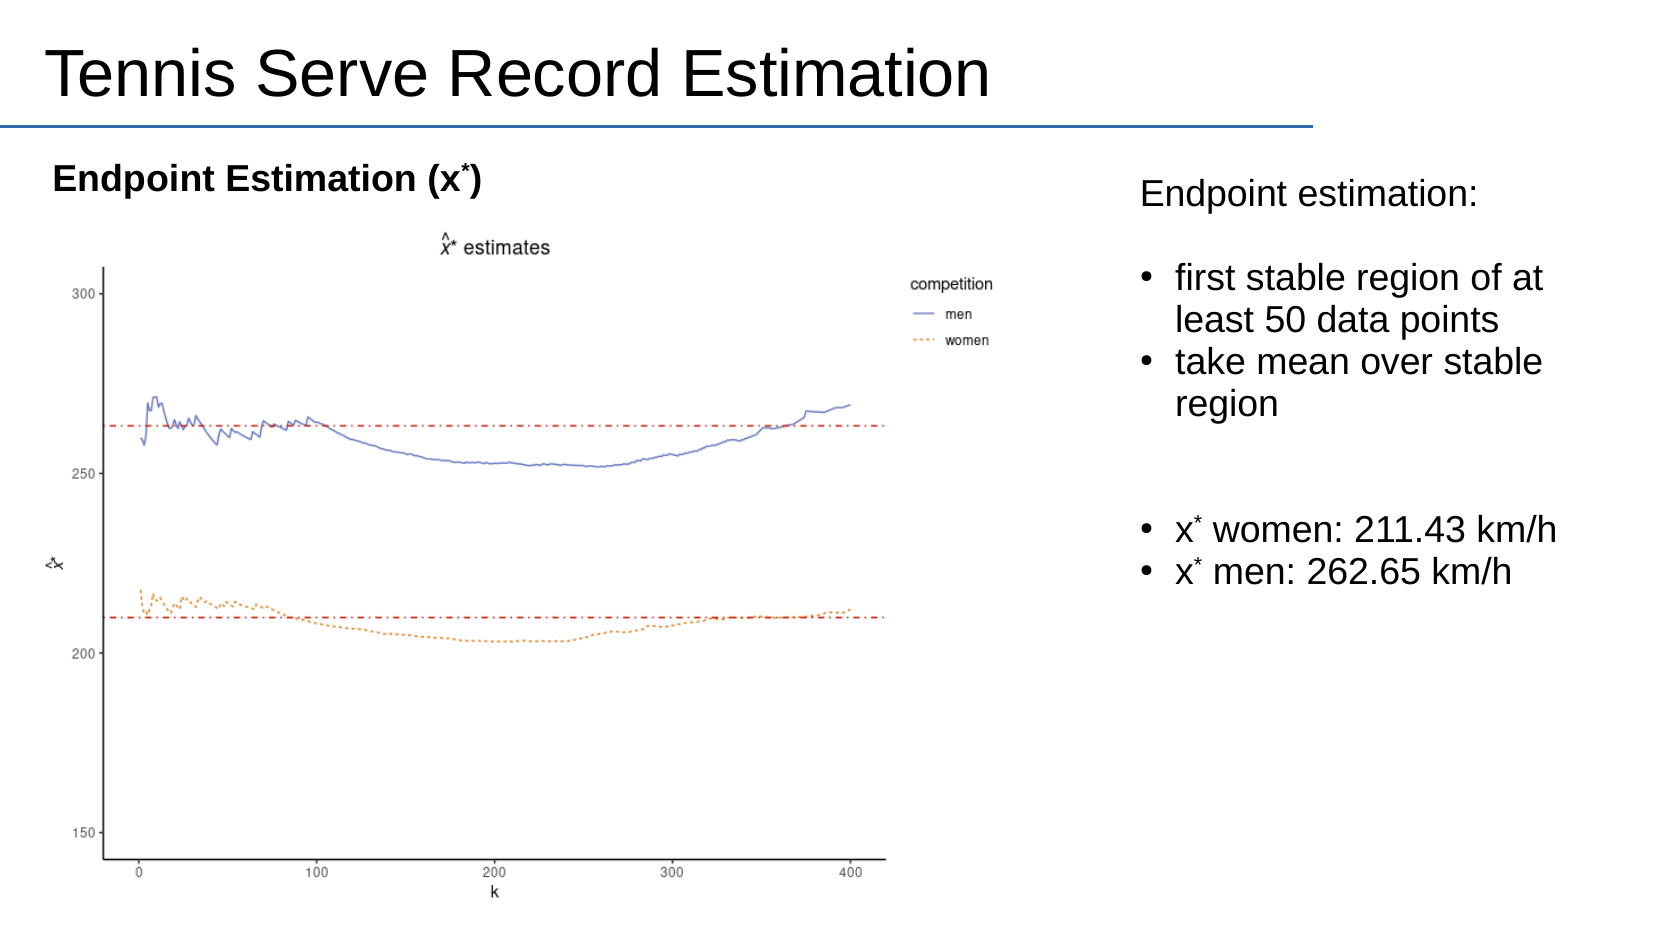

# Tennis Serve Record Estimation
Endpoint Estimation (x*)
Endpoint estimation:
first stable region of at least 50 data points
take mean over stable region
x* women: 211.43 km/h
x* men: 262.65 km/h